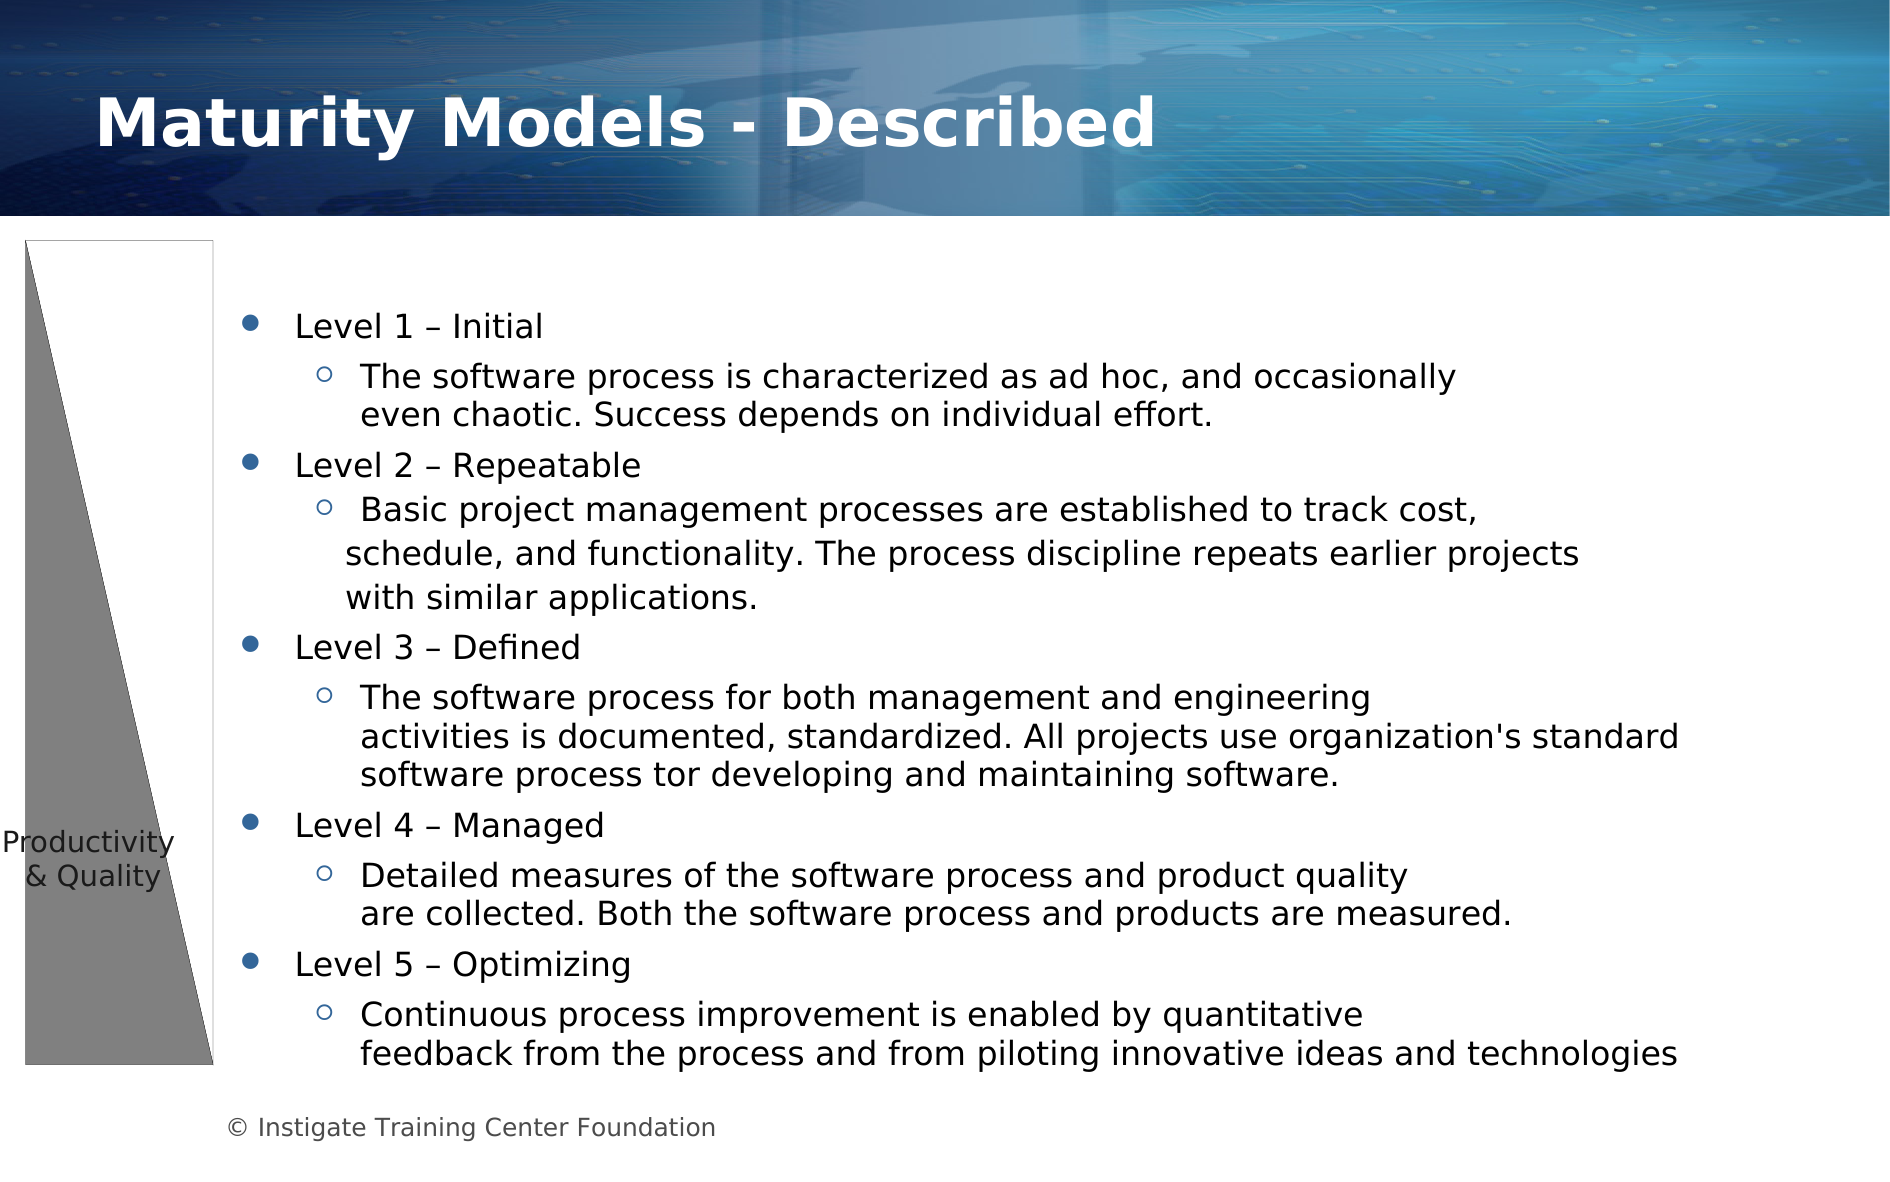

# Maturity Models - Described
Level 1 – Initial
The software process is characterized as ad hoc, and occasionally
even chaotic. Success depends on individual effort.
Level 2 – Repeatable
Basic project management processes are established to track cost,
		 schedule, and functionality. The process discipline repeats earlier projects
		 with similar applications.
Level 3 – Defined
The software process for both management and engineering
activities is documented, standardized. All projects use organization's standard software process tor developing and maintaining software.
Level 4 – Managed
Detailed measures of the software process and product quality
are collected. Both the software process and products are measured.
Level 5 – Optimizing
Continuous process improvement is enabled by quantitative
feedback from the process and from piloting innovative ideas and technologies
Maturity Models - Described